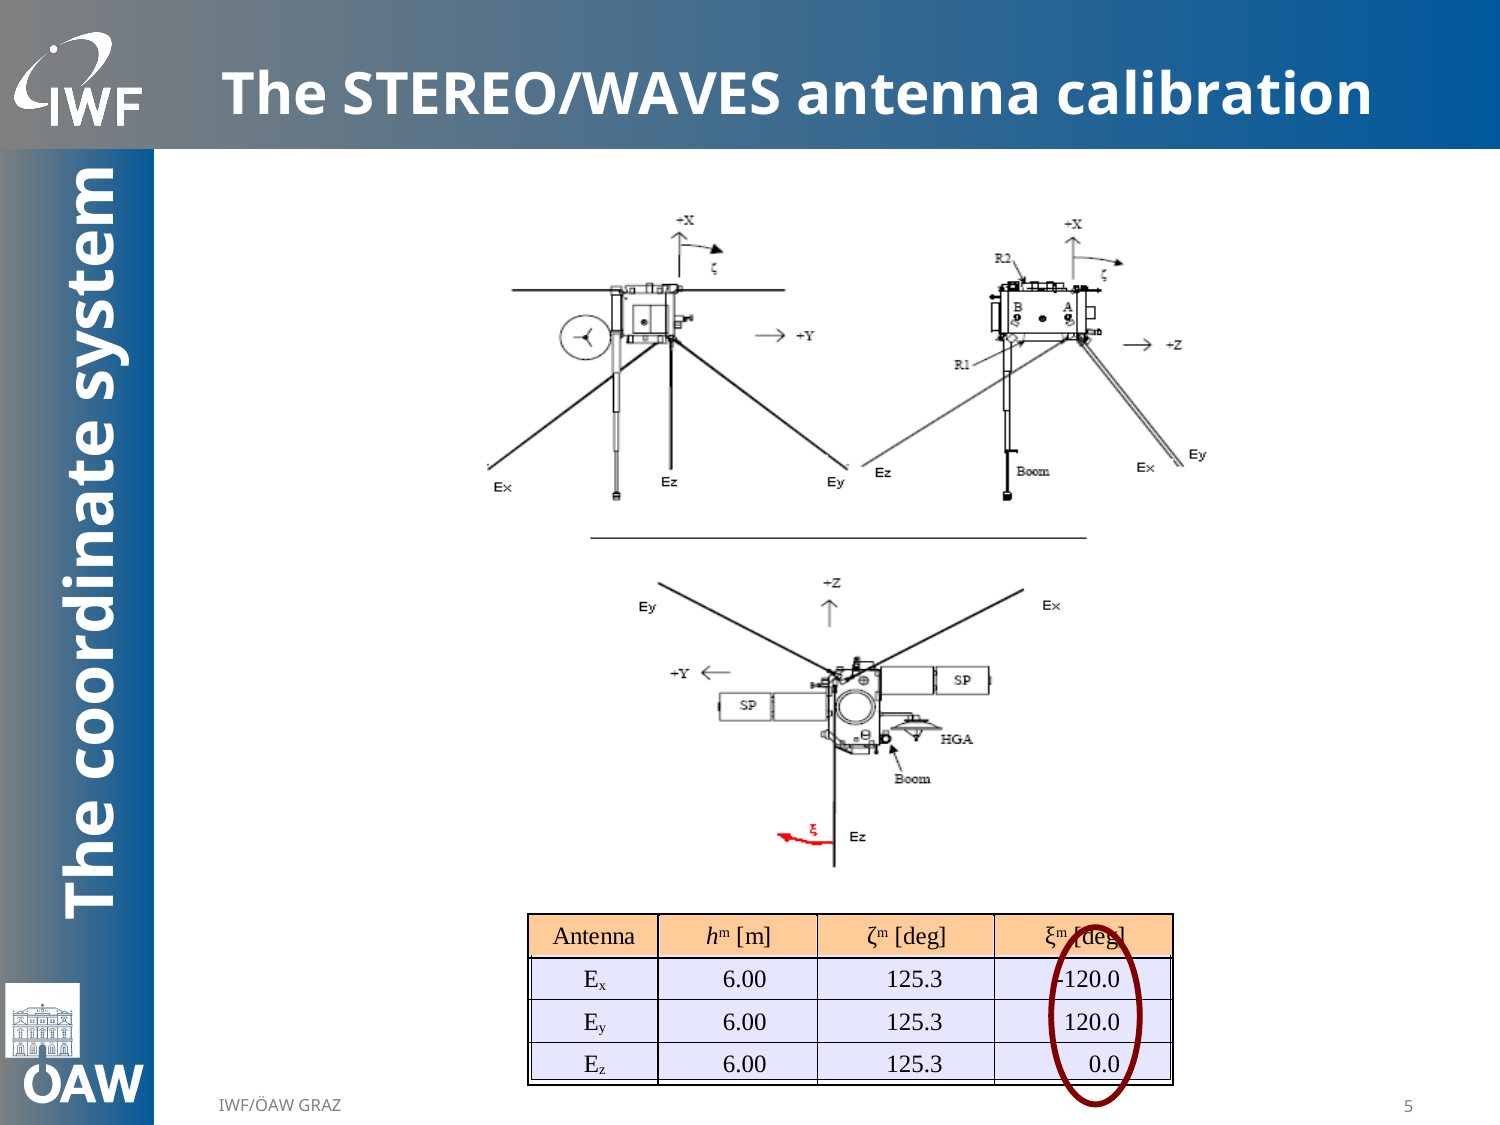

# The STEREO/WAVES antenna calibration
The coordinate system
IWF/ÖAW GRAZ
5